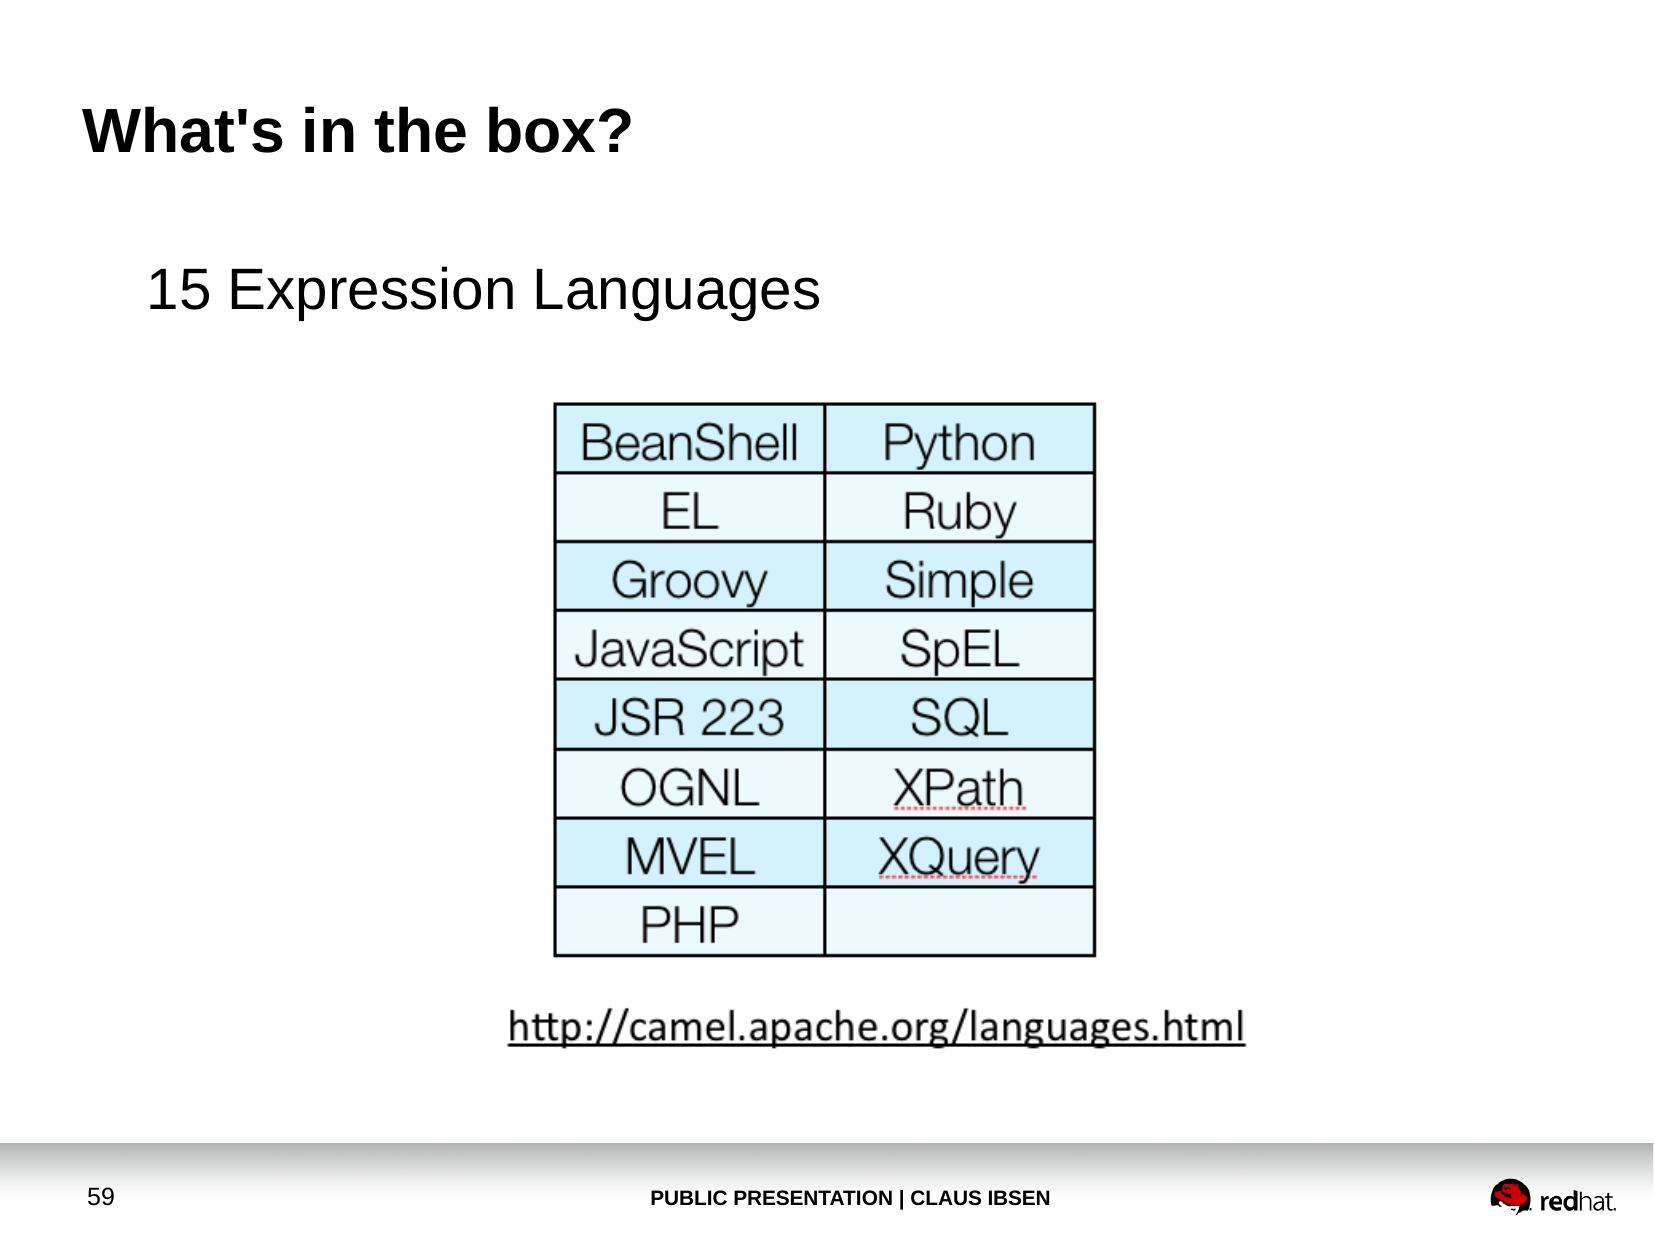

# What's in the box?
15 Expression Languages